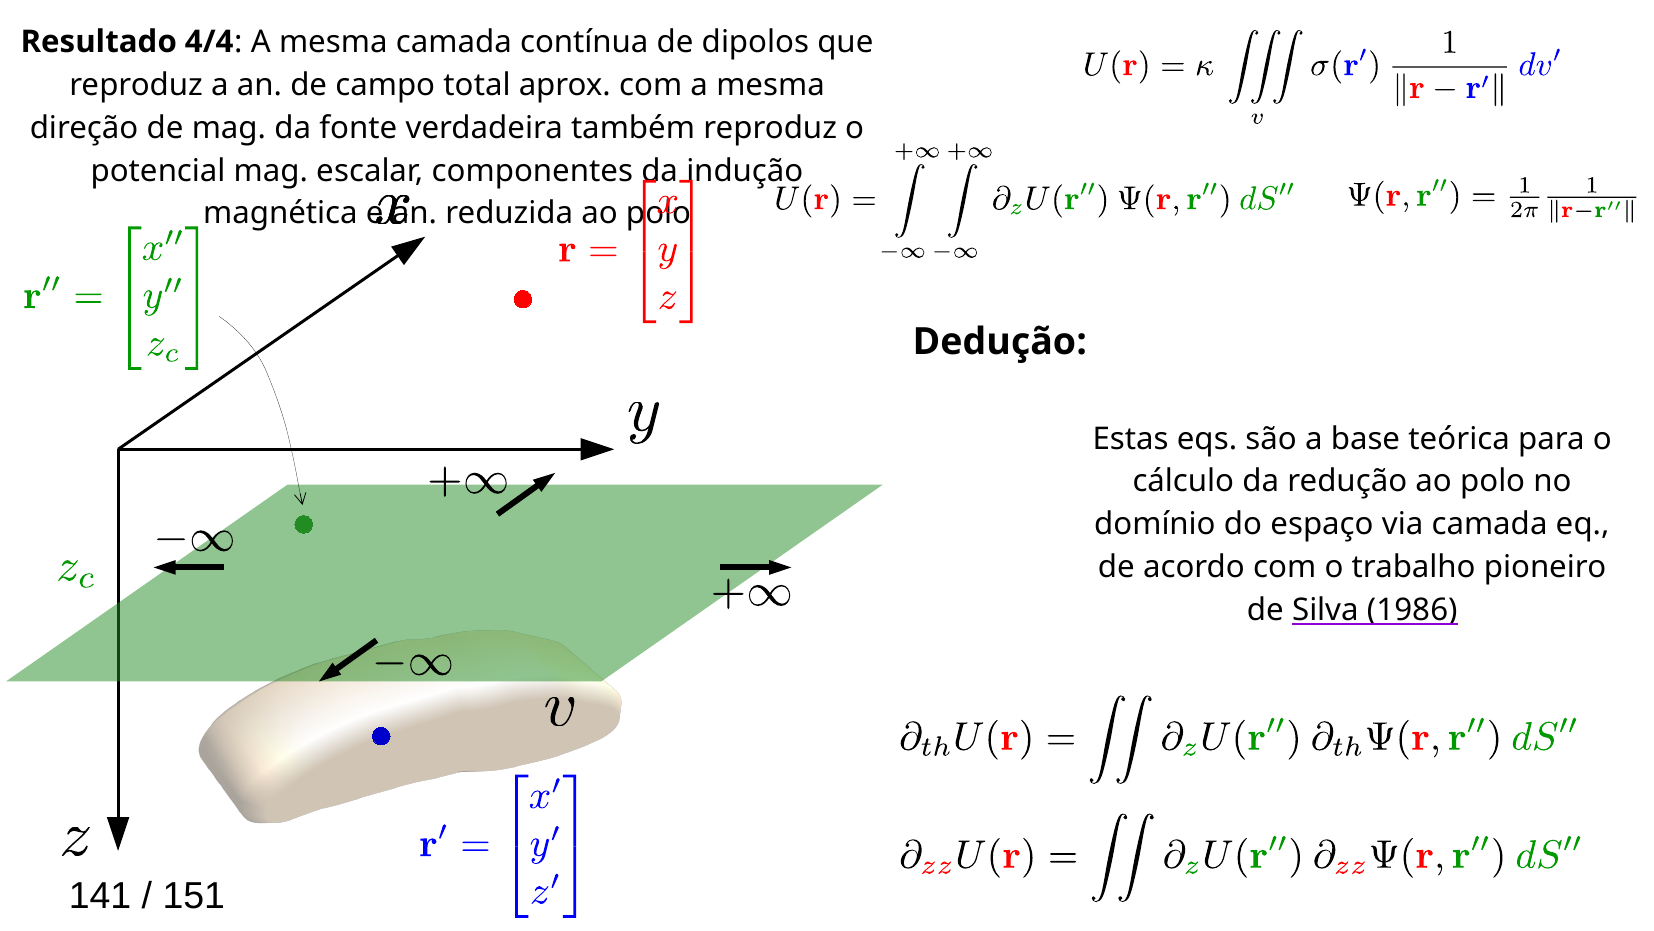

Resultado 4/4: A mesma camada contínua de dipolos que reproduz a an. de campo total aprox. com a mesma direção de mag. da fonte verdadeira também reproduz o potencial mag. escalar, componentes da indução magnética e an. reduzida ao polo
Dedução:
Estas eqs. são a base teórica para o cálculo da redução ao polo no domínio do espaço via camada eq., de acordo com o trabalho pioneiro de Silva (1986)